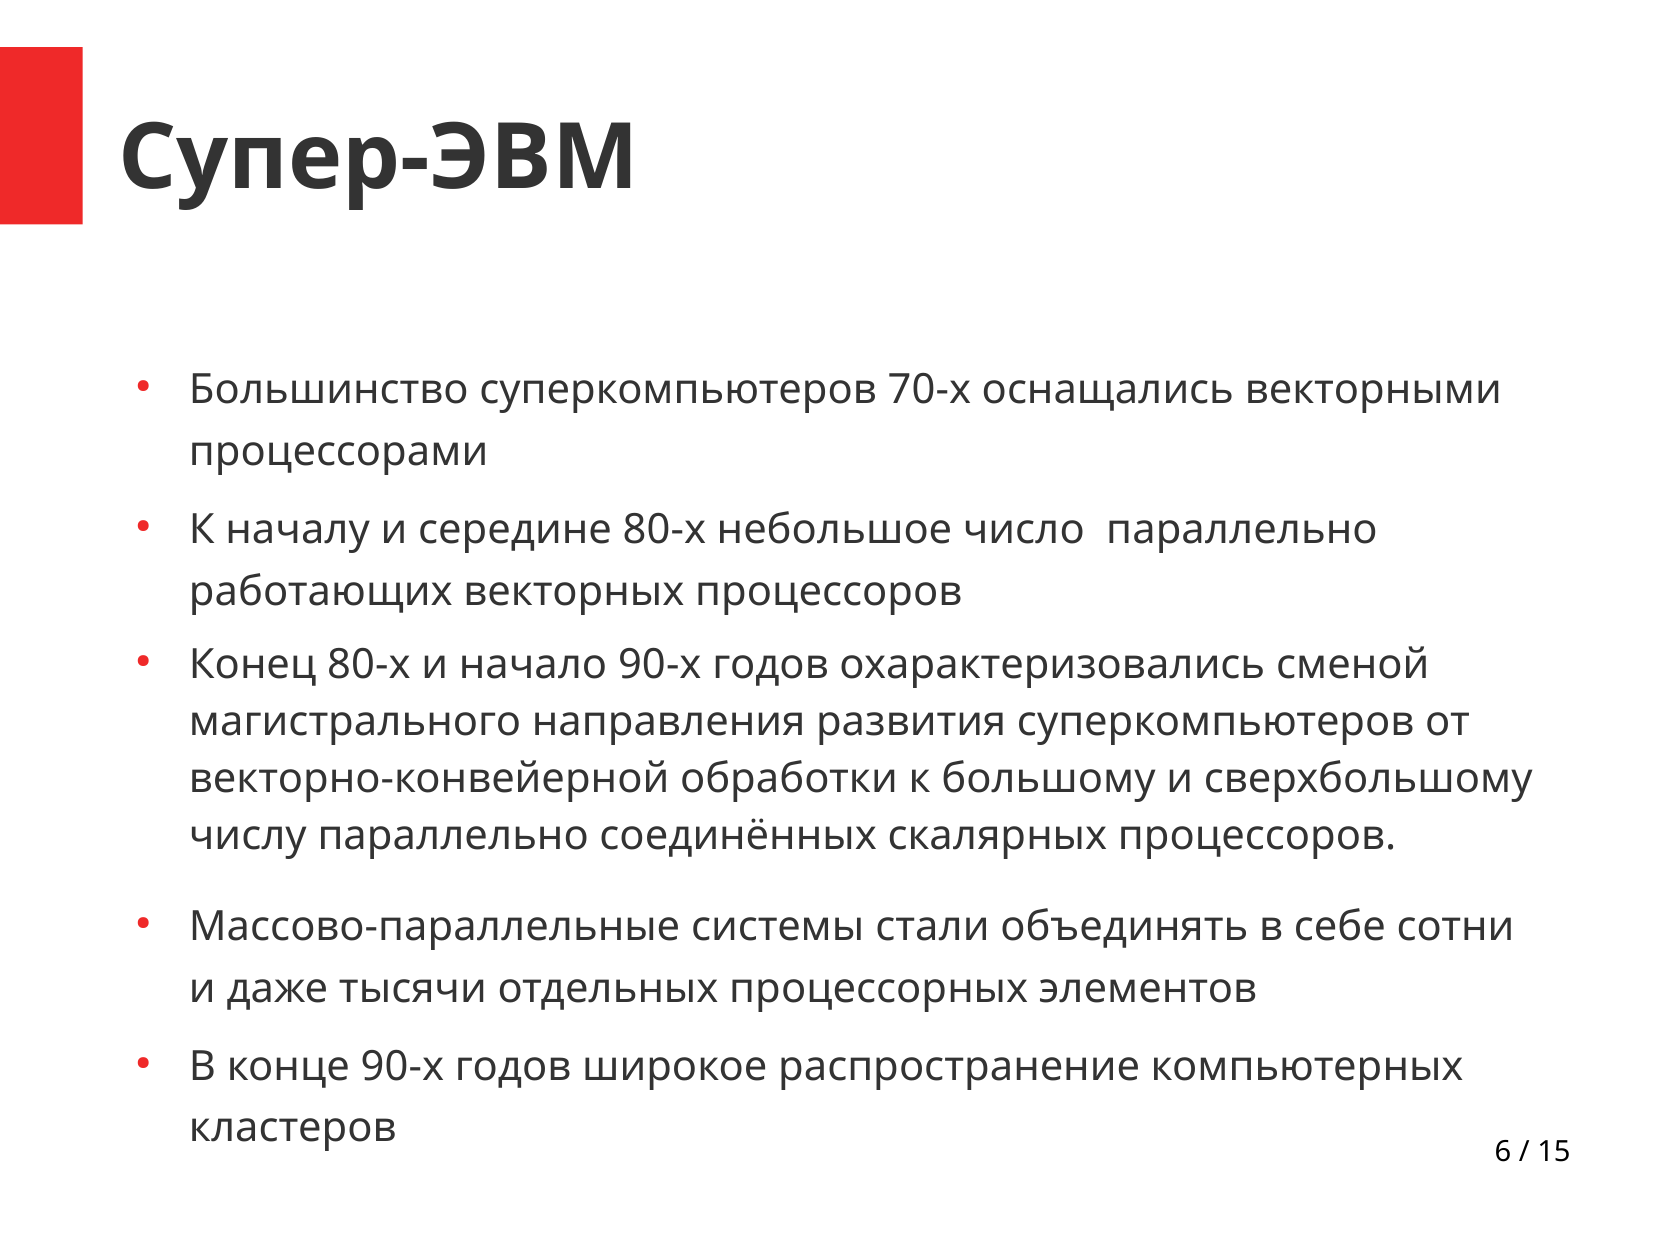

# Супер-ЭВМ
Большинство суперкомпьютеров 70-х оснащались векторными процессорами
К началу и середине 80-х небольшое число параллельно работающих векторных процессоров
Конец 80-х и начало 90-х годов охарактеризовались сменой магистрального направления развития суперкомпьютеров от векторно-конвейерной обработки к большому и сверхбольшому числу параллельно соединённых скалярных процессоров.
Массово-параллельные системы стали объединять в себе сотни и даже тысячи отдельных процессорных элементов
В конце 90-х годов широкое распространение компьютерных кластеров
6